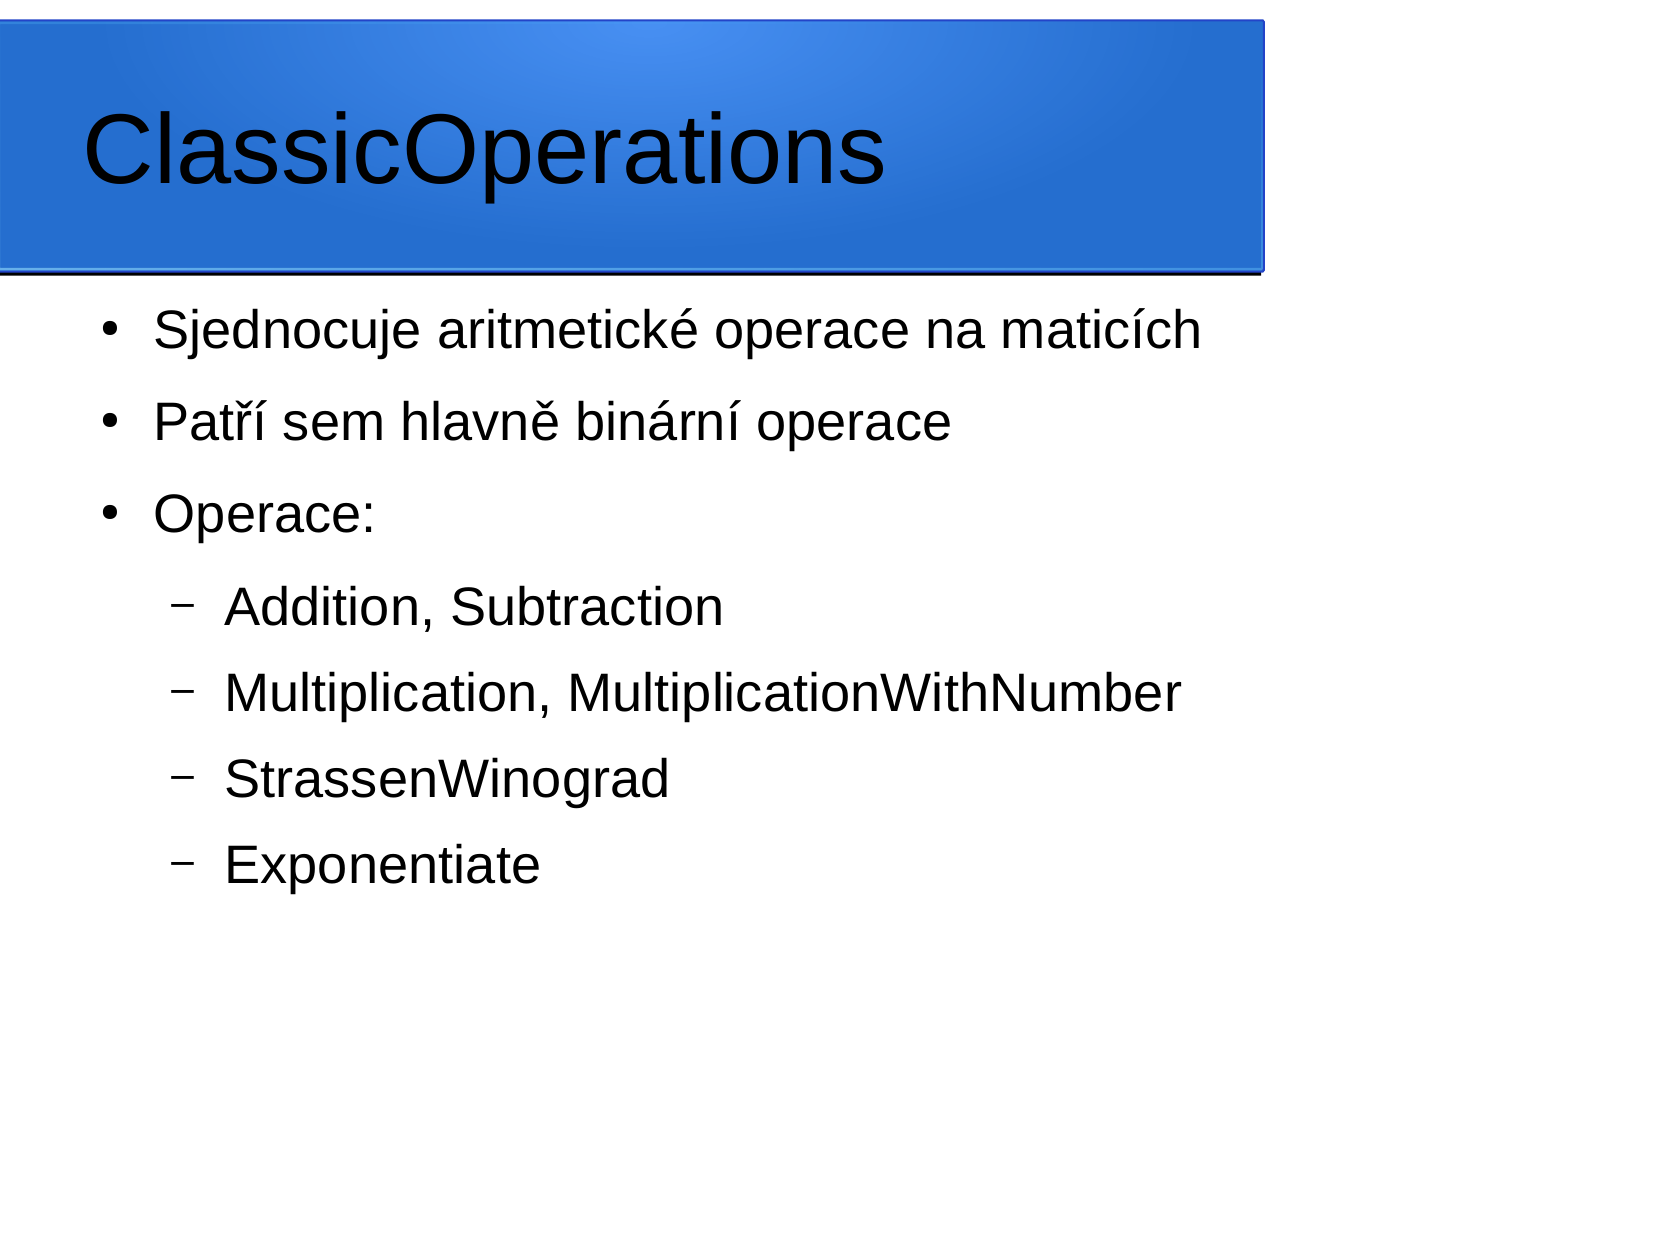

# ClassicOperations
Sjednocuje aritmetické operace na maticích
Patří sem hlavně binární operace
Operace:
Addition, Subtraction
Multiplication, MultiplicationWithNumber
StrassenWinograd
Exponentiate